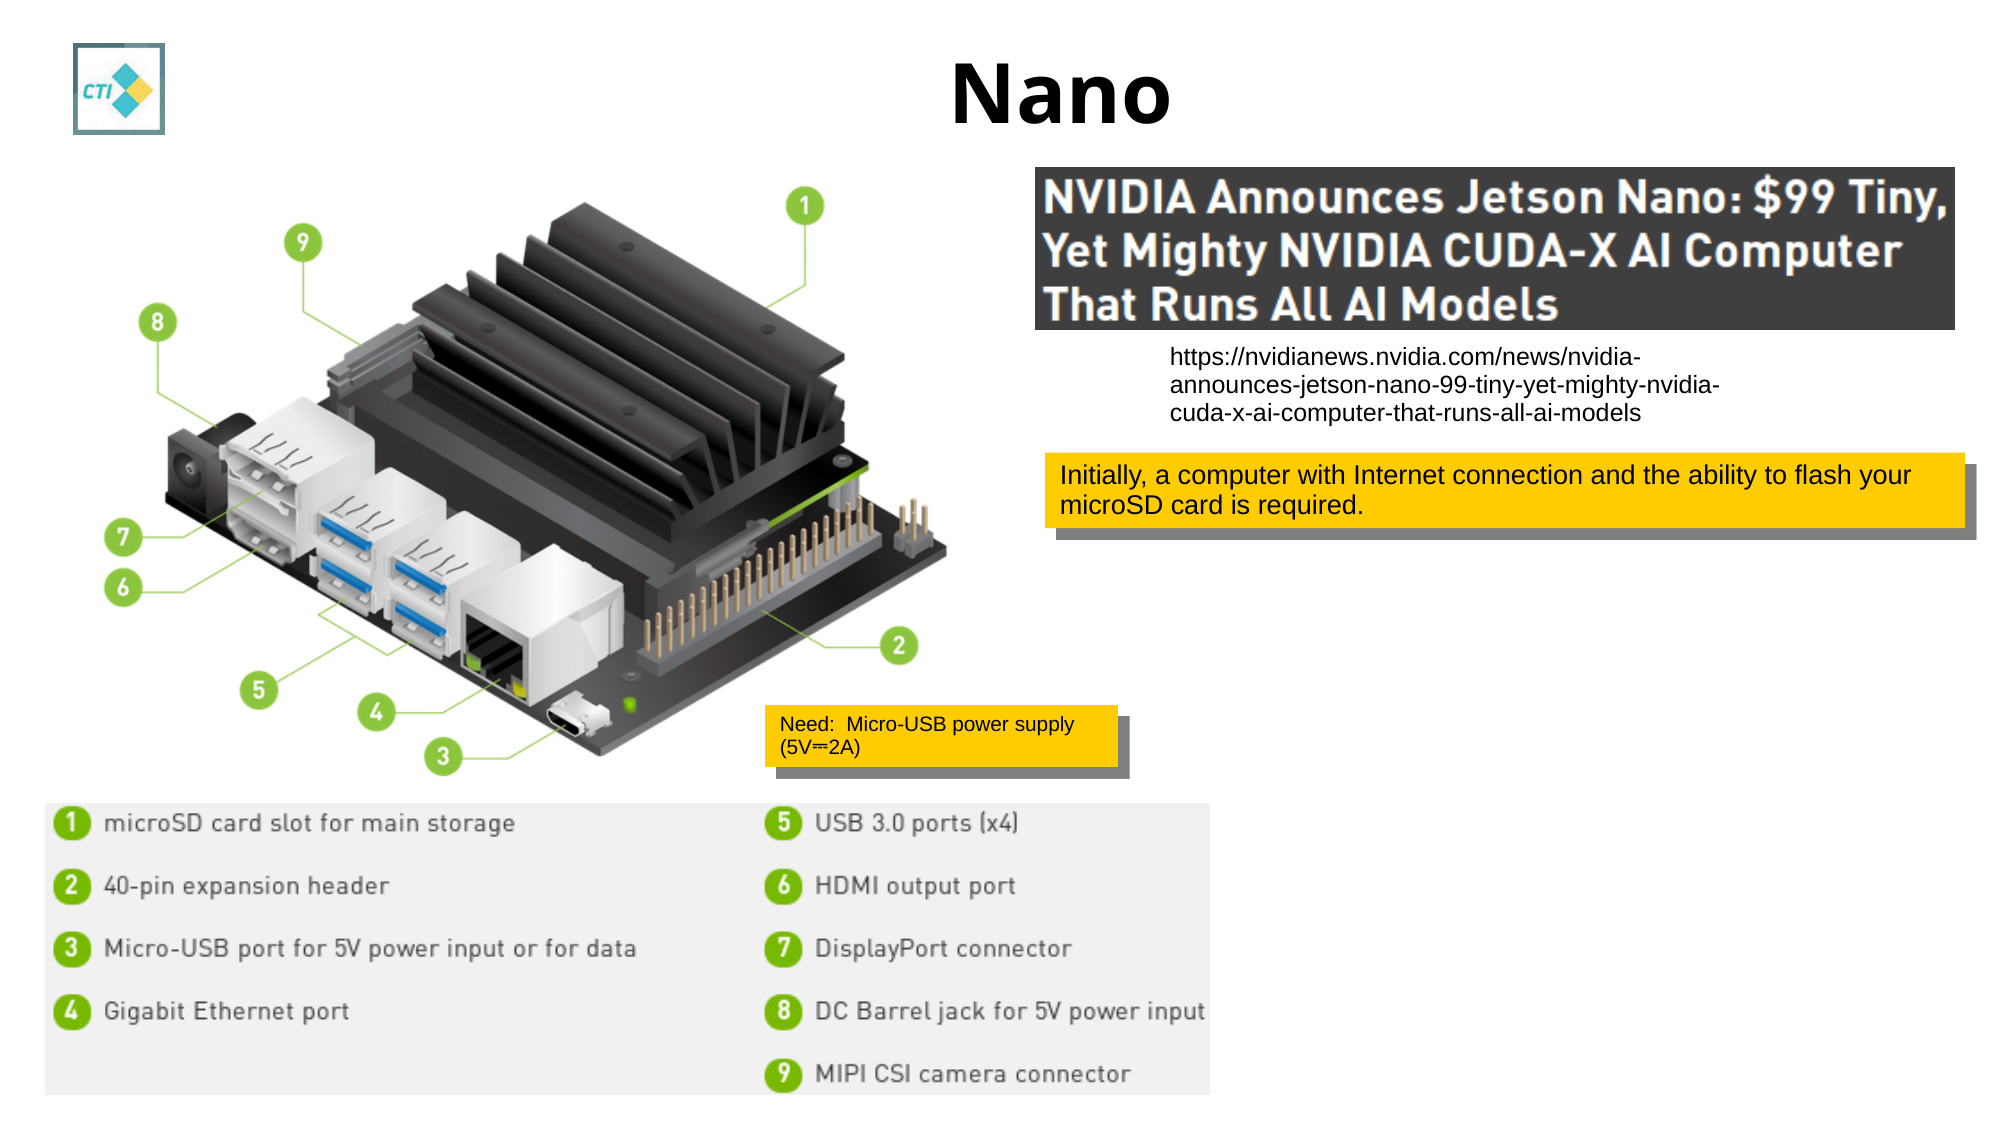

# Nano
https://nvidianews.nvidia.com/news/nvidia-announces-jetson-nano-99-tiny-yet-mighty-nvidia-cuda-x-ai-computer-that-runs-all-ai-models
Initially, a computer with Internet connection and the ability to flash your microSD card is required.
Need: Micro-USB power supply (5V⎓2A)